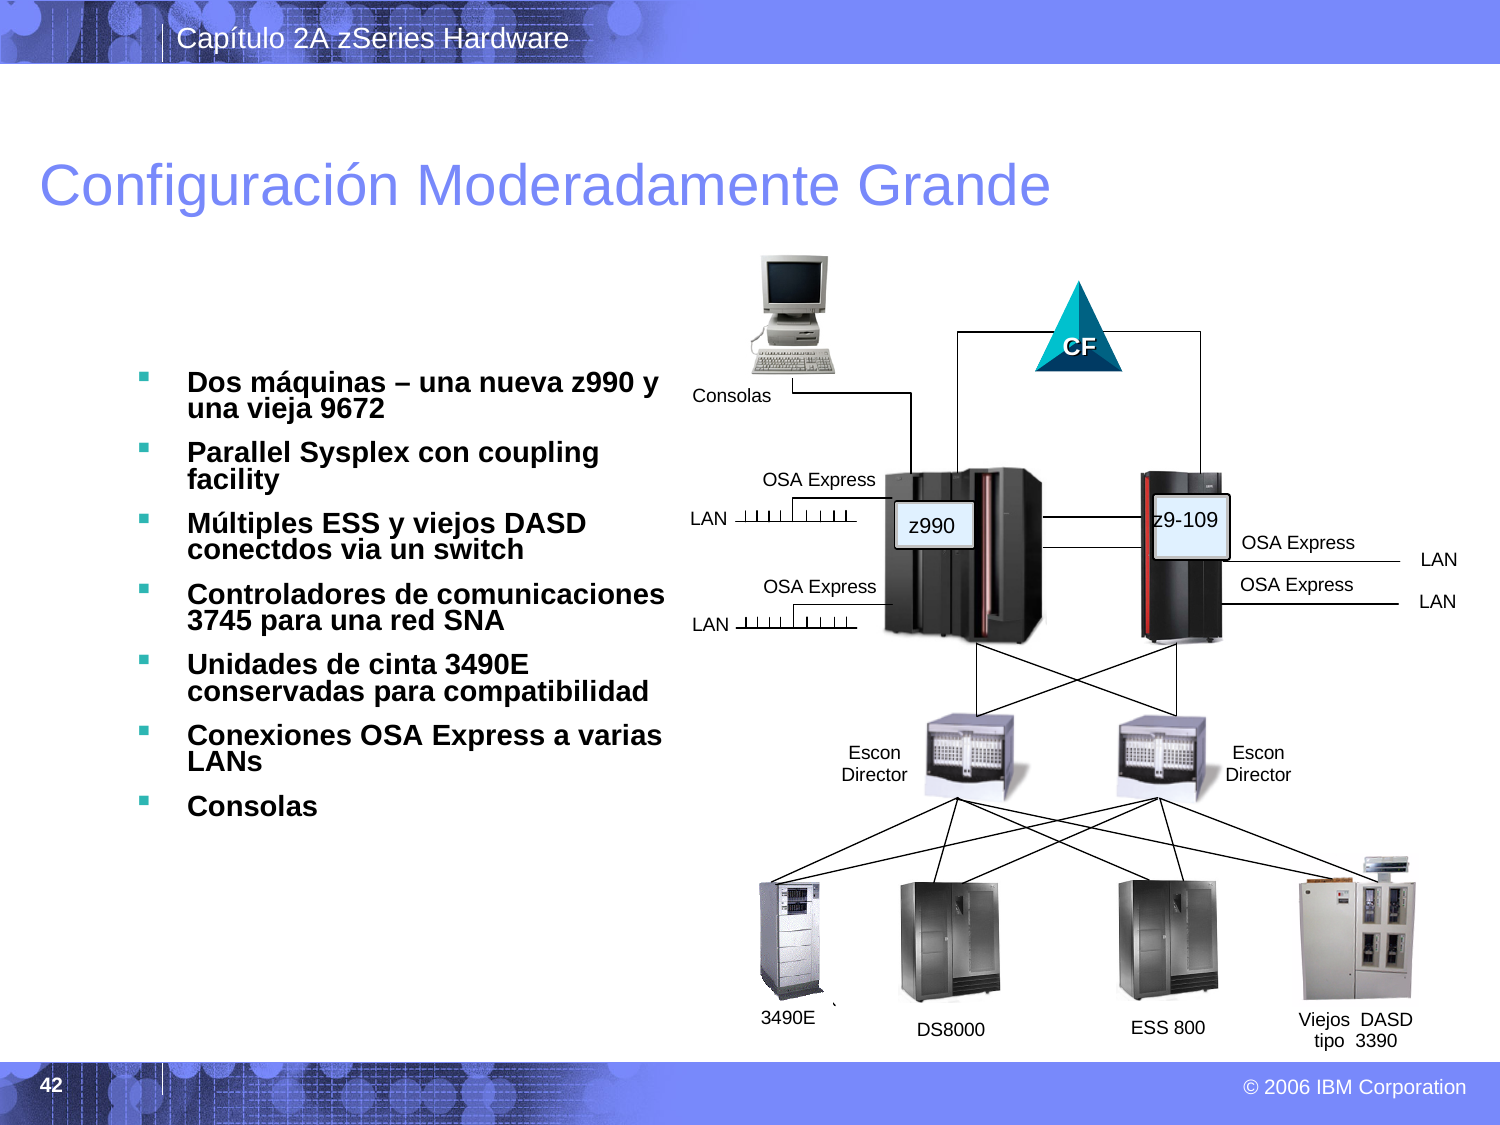

# Configuración Moderadamente Grande
Dos máquinas – una nueva z990 y una vieja 9672
Parallel Sysplex con coupling facility
Múltiples ESS y viejos DASD conectdos via un switch
Controladores de comunicaciones 3745 para una red SNA
Unidades de cinta 3490E conservadas para compatibilidad
Conexiones OSA Express a varias LANs
Consolas
42